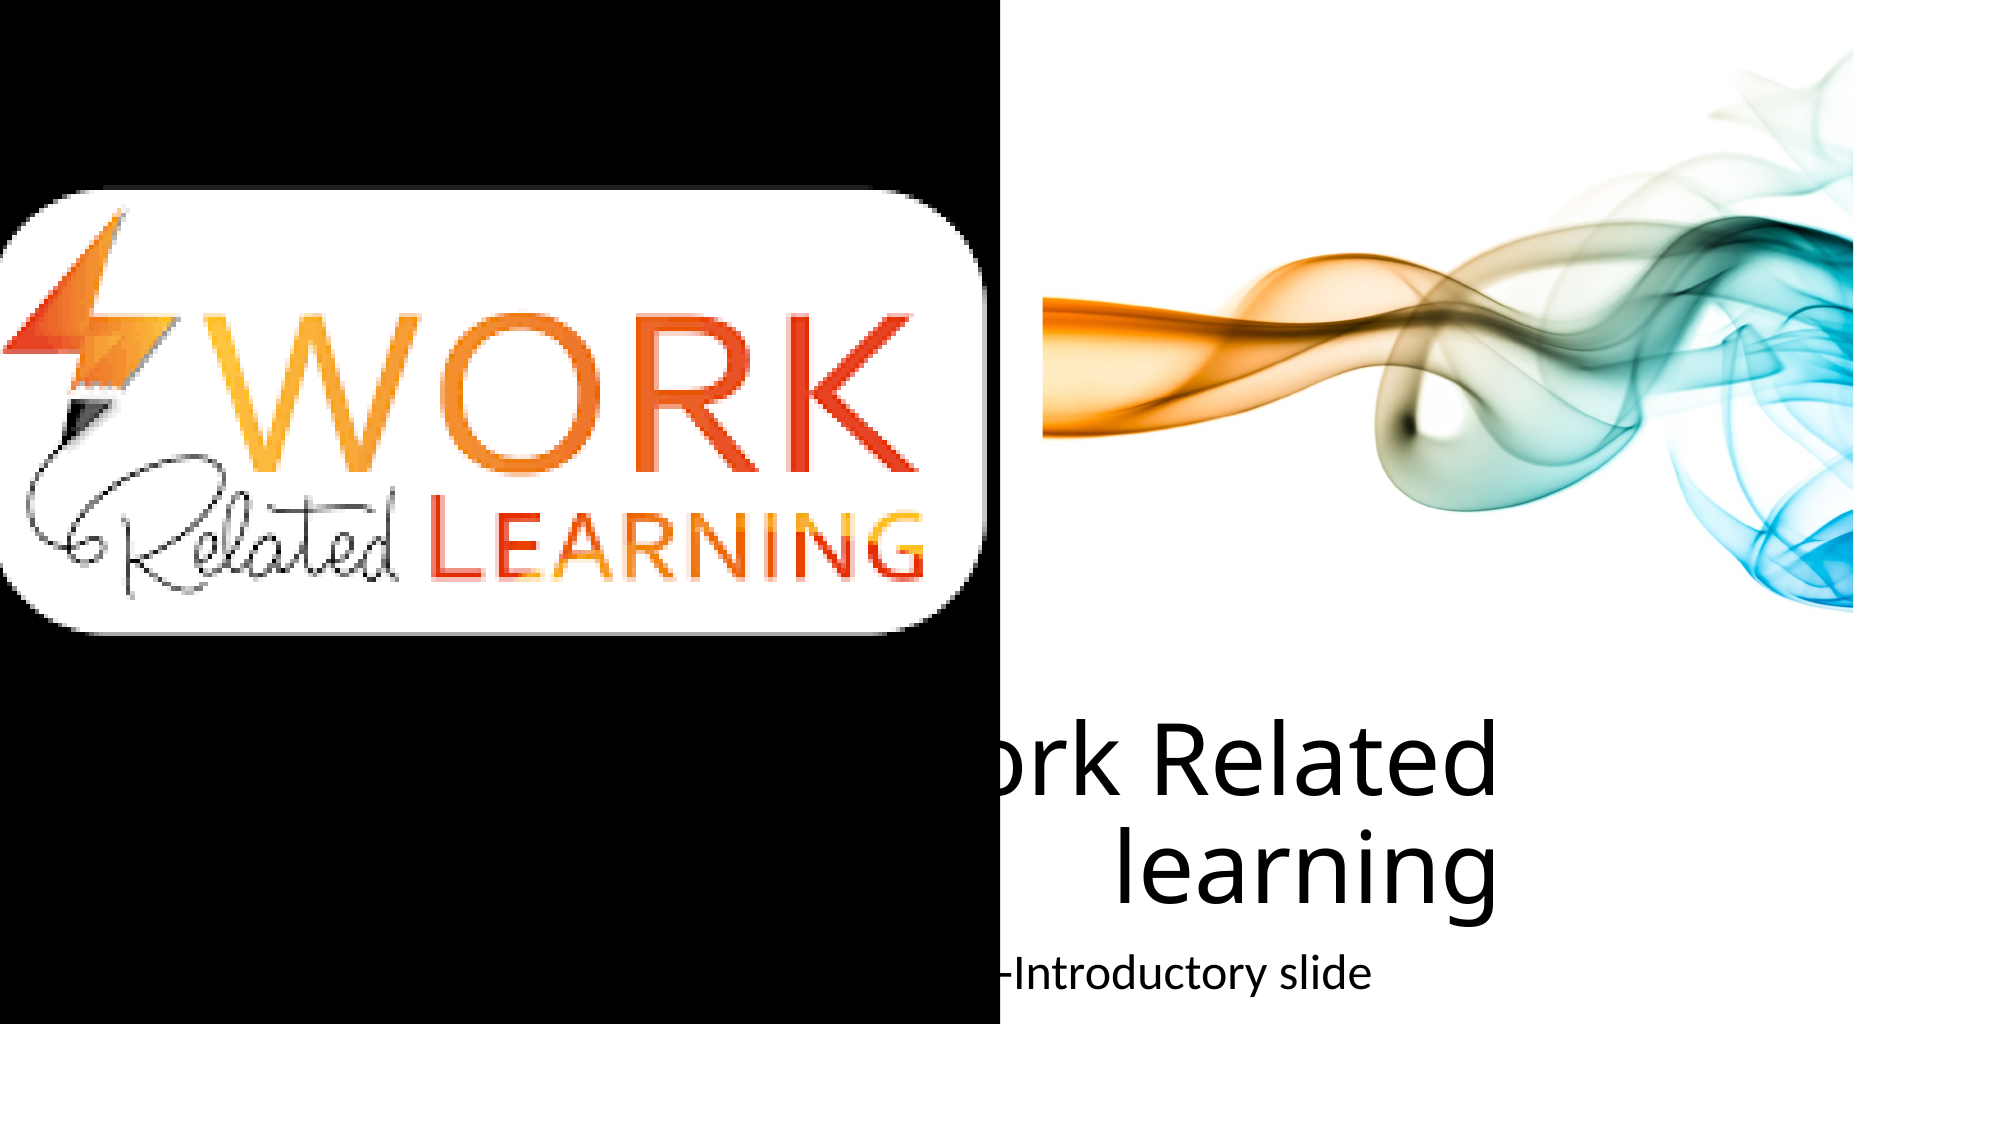

# Work Related learning
Week 1-Introductory slide